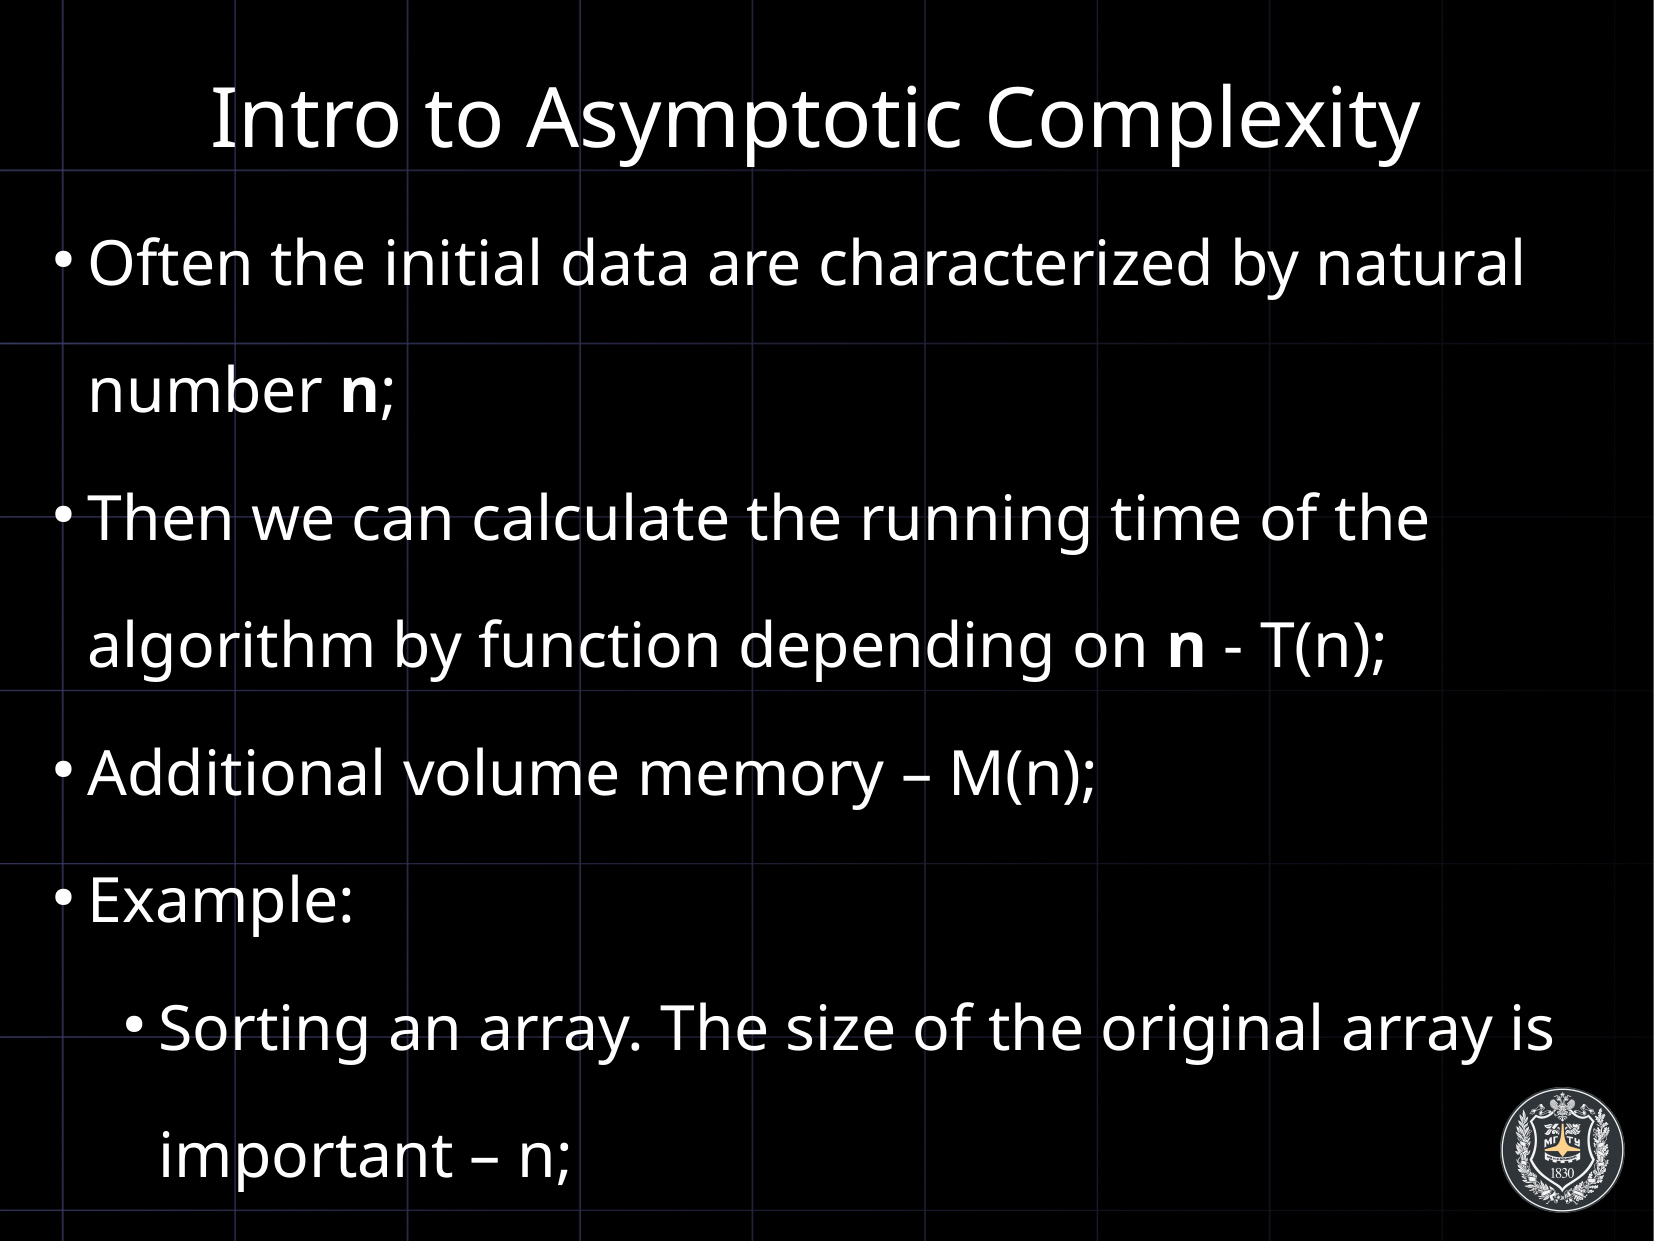

# Intro to Asymptotic Complexity
Often the initial data are characterized by natural number n;
Then we can calculate the running time of the algorithm by function depending on n - T(n);
Additional volume memory – M(n);
Example:
Sorting an array. The size of the original array is important – n;